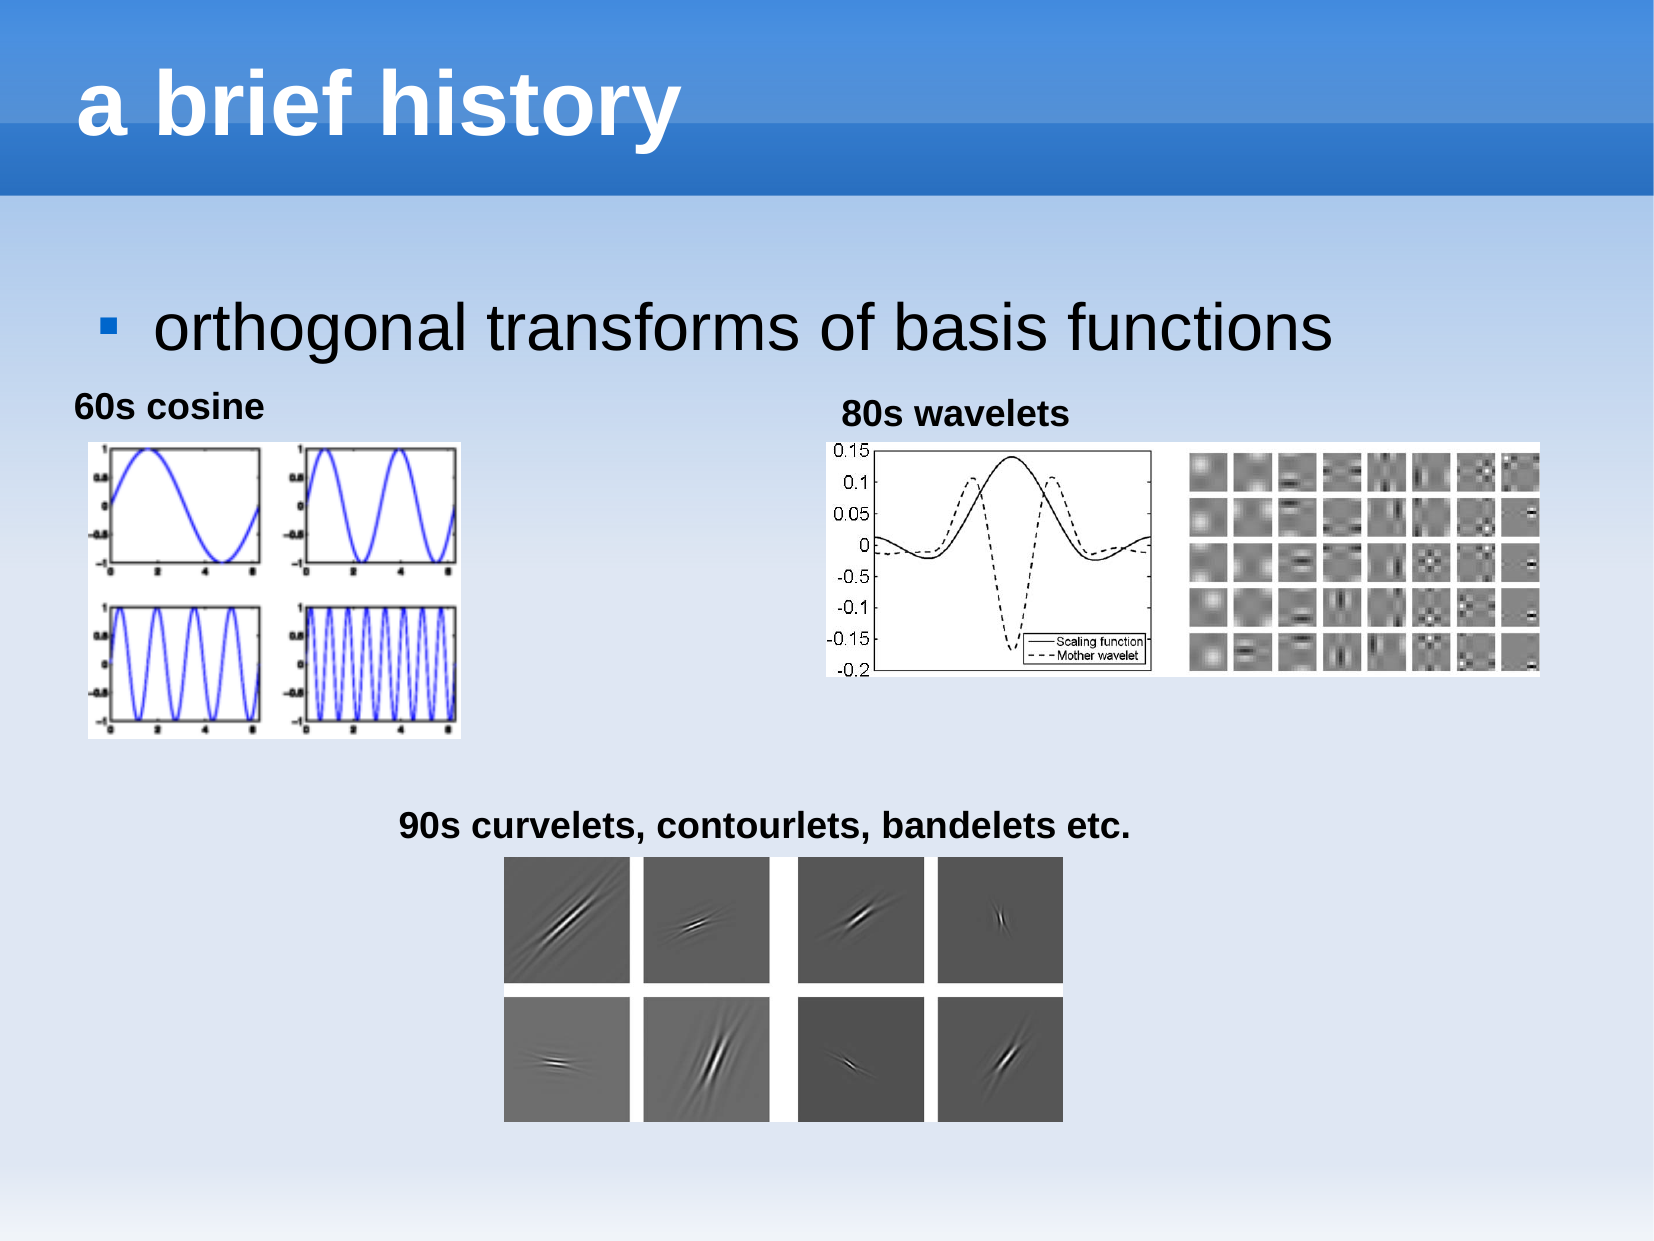

# a brief history
orthogonal transforms of basis functions
60s cosine
80s wavelets
90s curvelets, contourlets, bandelets etc.